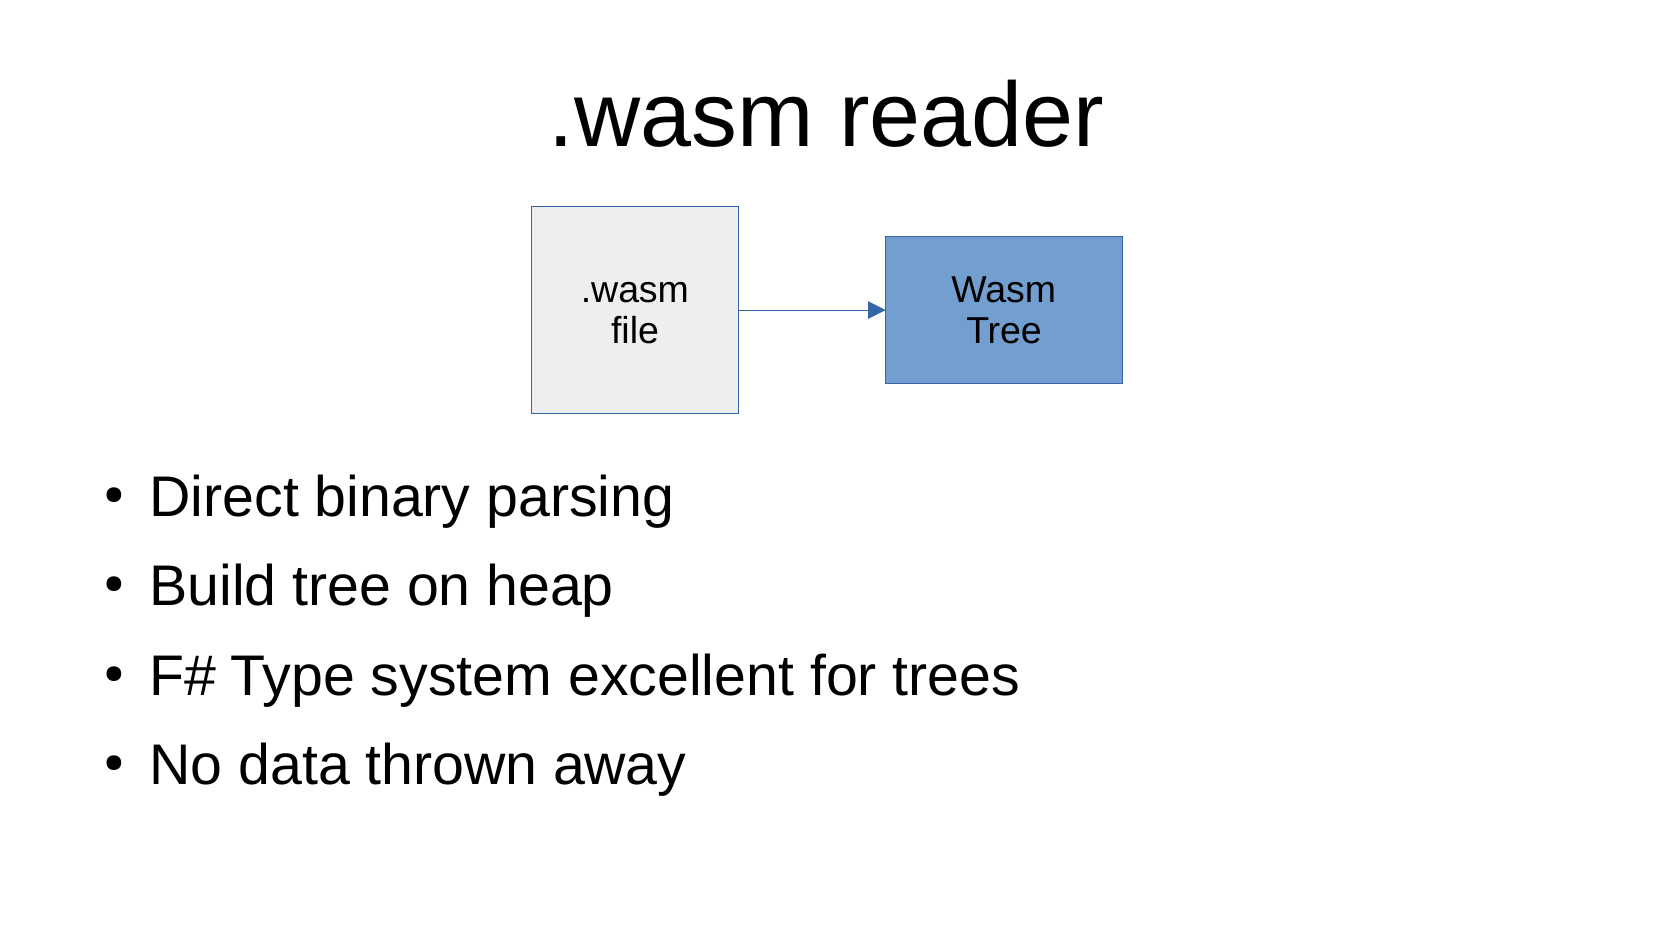

# .wasm reader
.wasm
file
Wasm
Tree
Direct binary parsing
Build tree on heap
F# Type system excellent for trees
No data thrown away